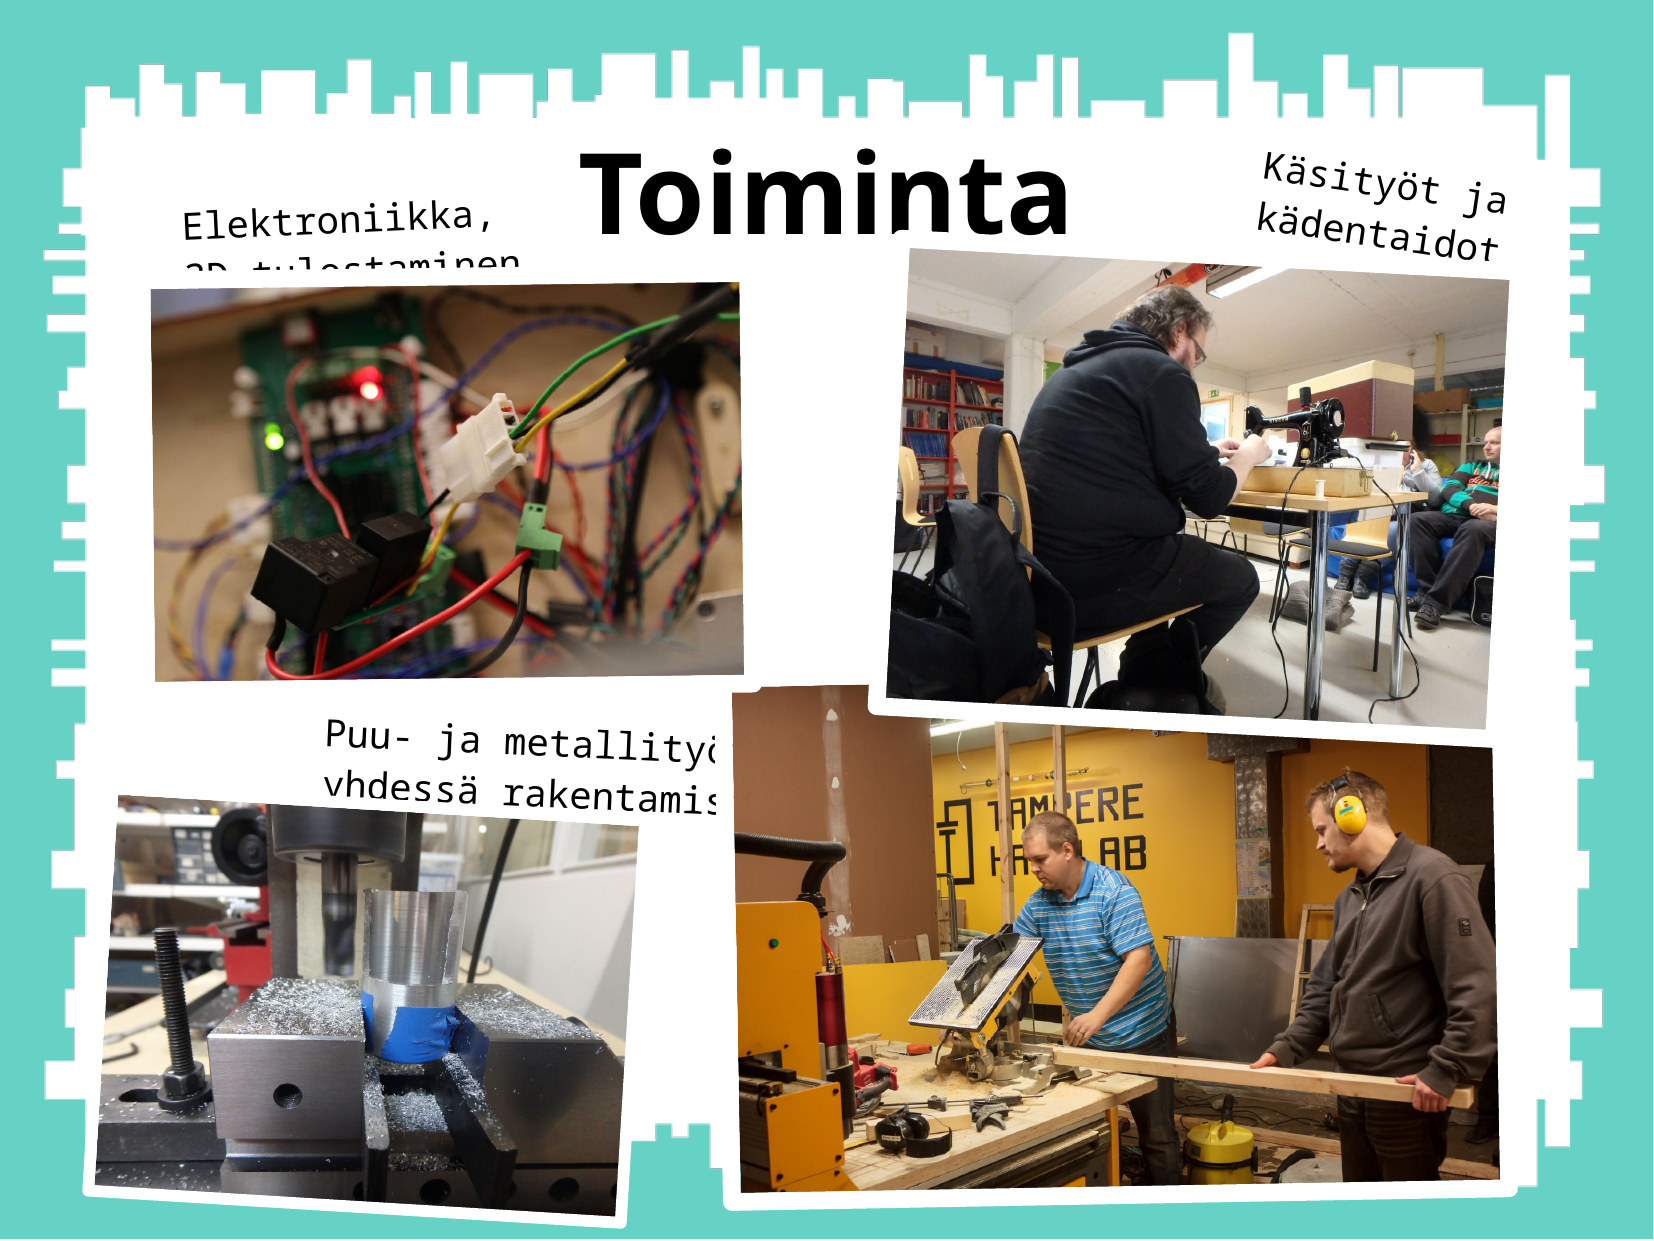

# Toiminta
Käsityöt ja kädentaidot
Elektroniikka,
3D-tulostaminen
Puu- ja metallityöt, yhdessä rakentamista